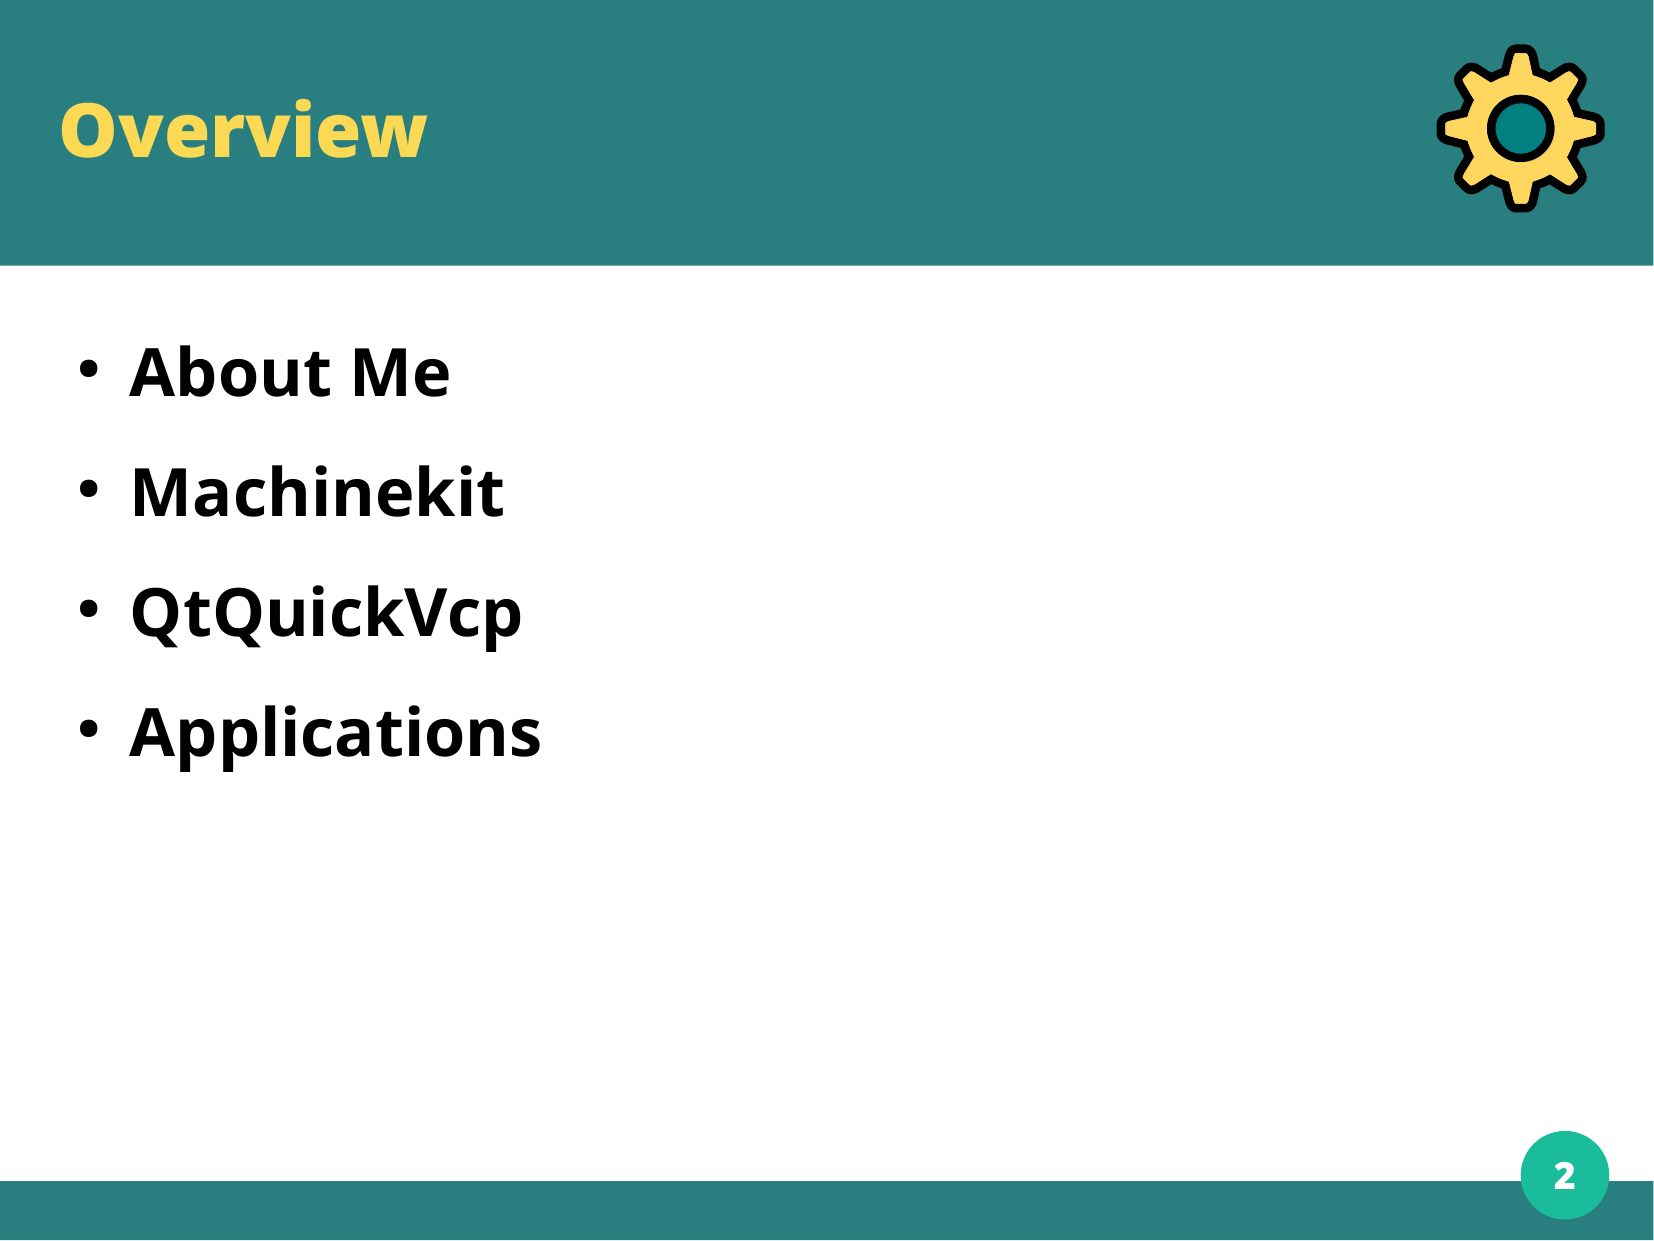

# Overview
About Me
Machinekit
QtQuickVcp
Applications
2